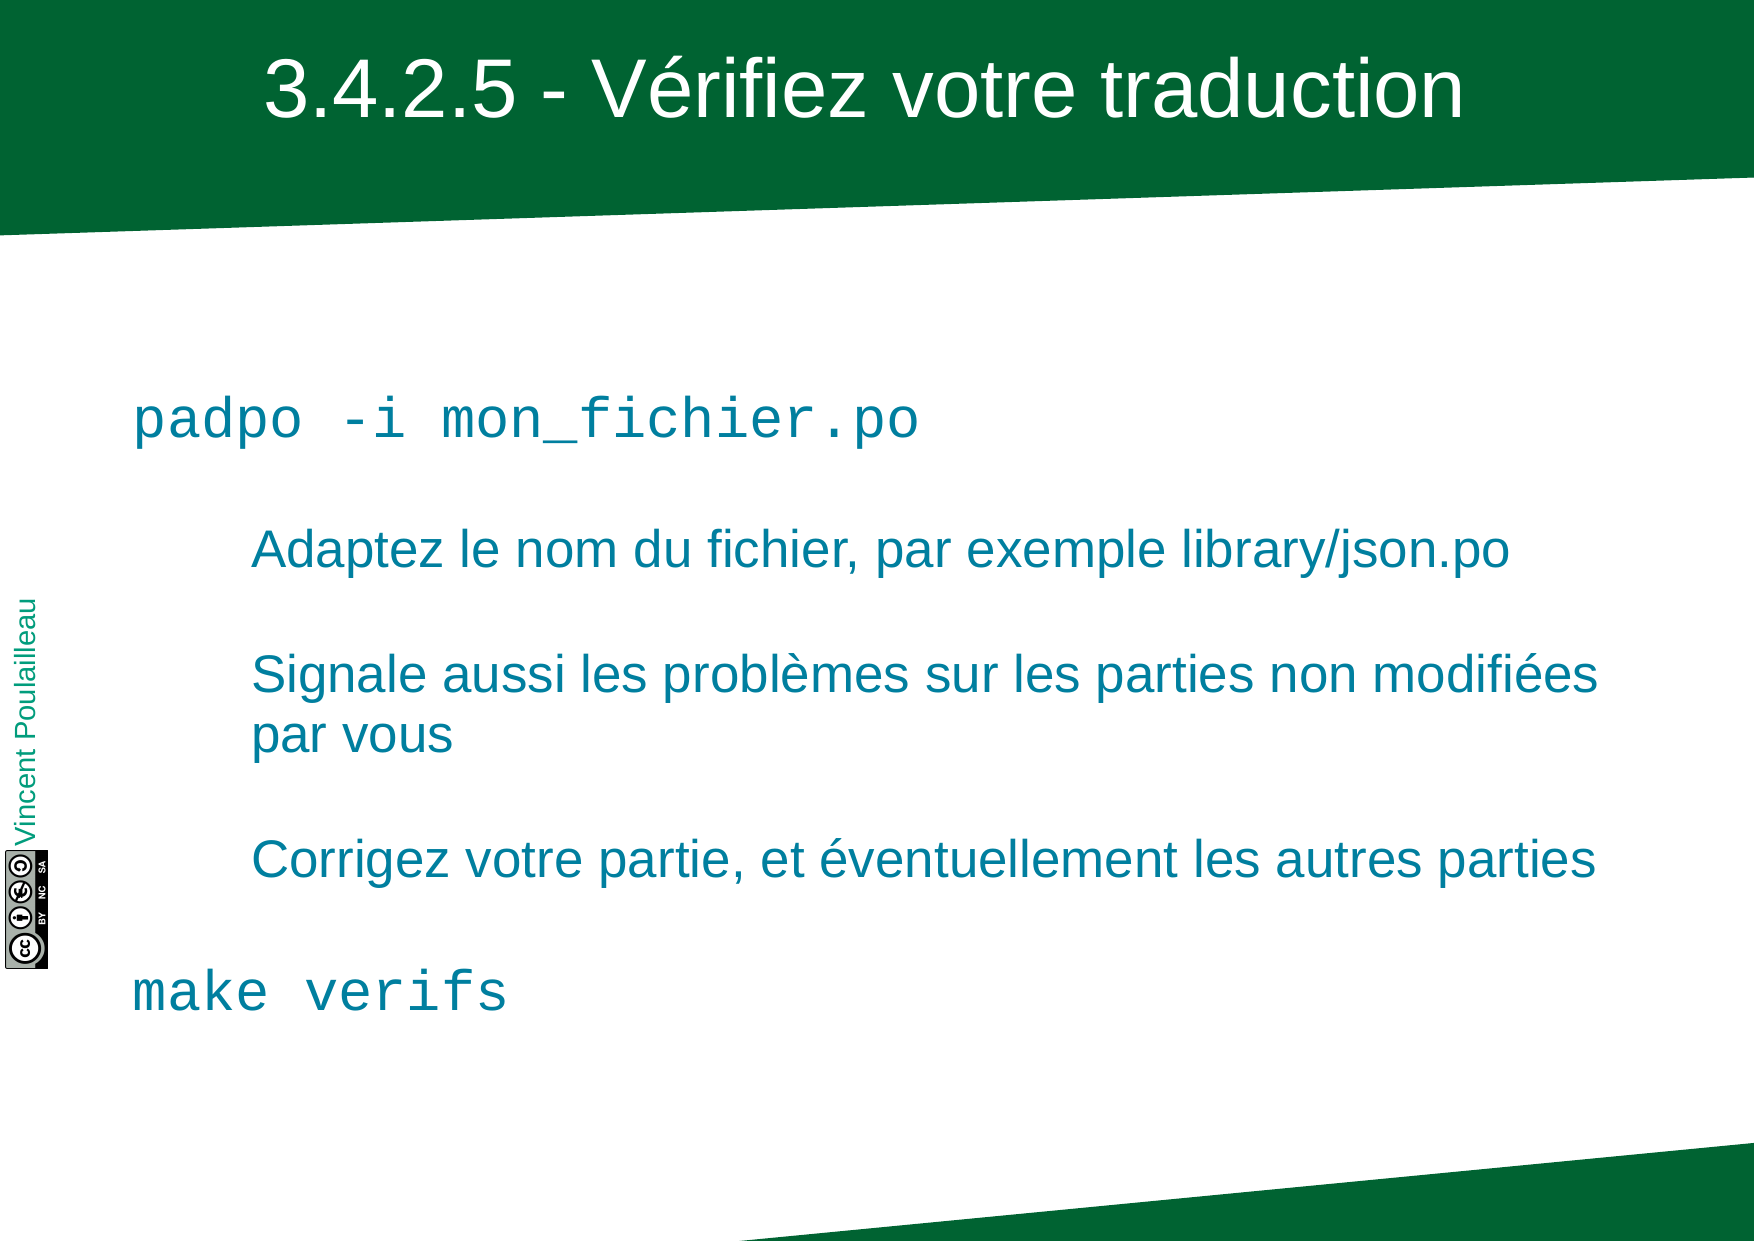

3.4.2.5 - Vérifiez votre traduction
padpo -i mon_fichier.po
Adaptez le nom du fichier, par exemple library/json.po
Signale aussi les problèmes sur les parties non modifiées par vous
Corrigez votre partie, et éventuellement les autres parties
make verifs
© 2019 Vincent Poulailleau